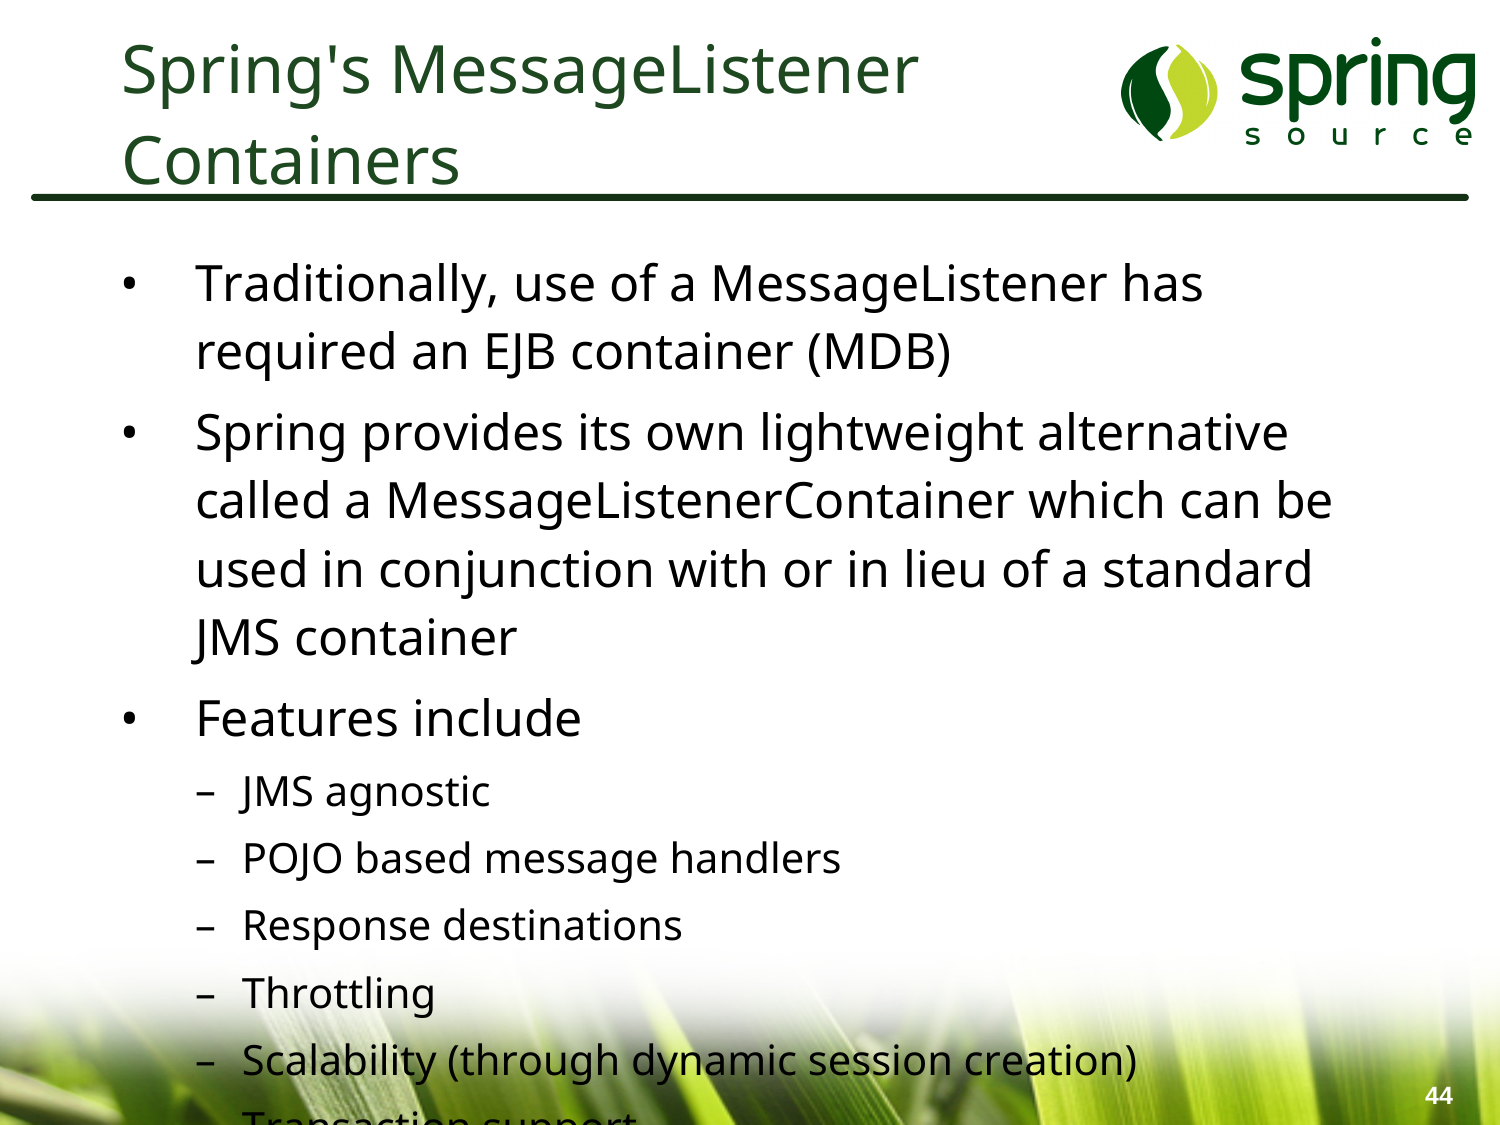

Spring's MessageListener Containers
# Traditionally, use of a MessageListener has required an EJB container (MDB)
Spring provides its own lightweight alternative called a MessageListenerContainer which can be used in conjunction with or in lieu of a standard JMS container
Features include
JMS agnostic
POJO based message handlers
Response destinations
Throttling
Scalability (through dynamic session creation)
Transaction support